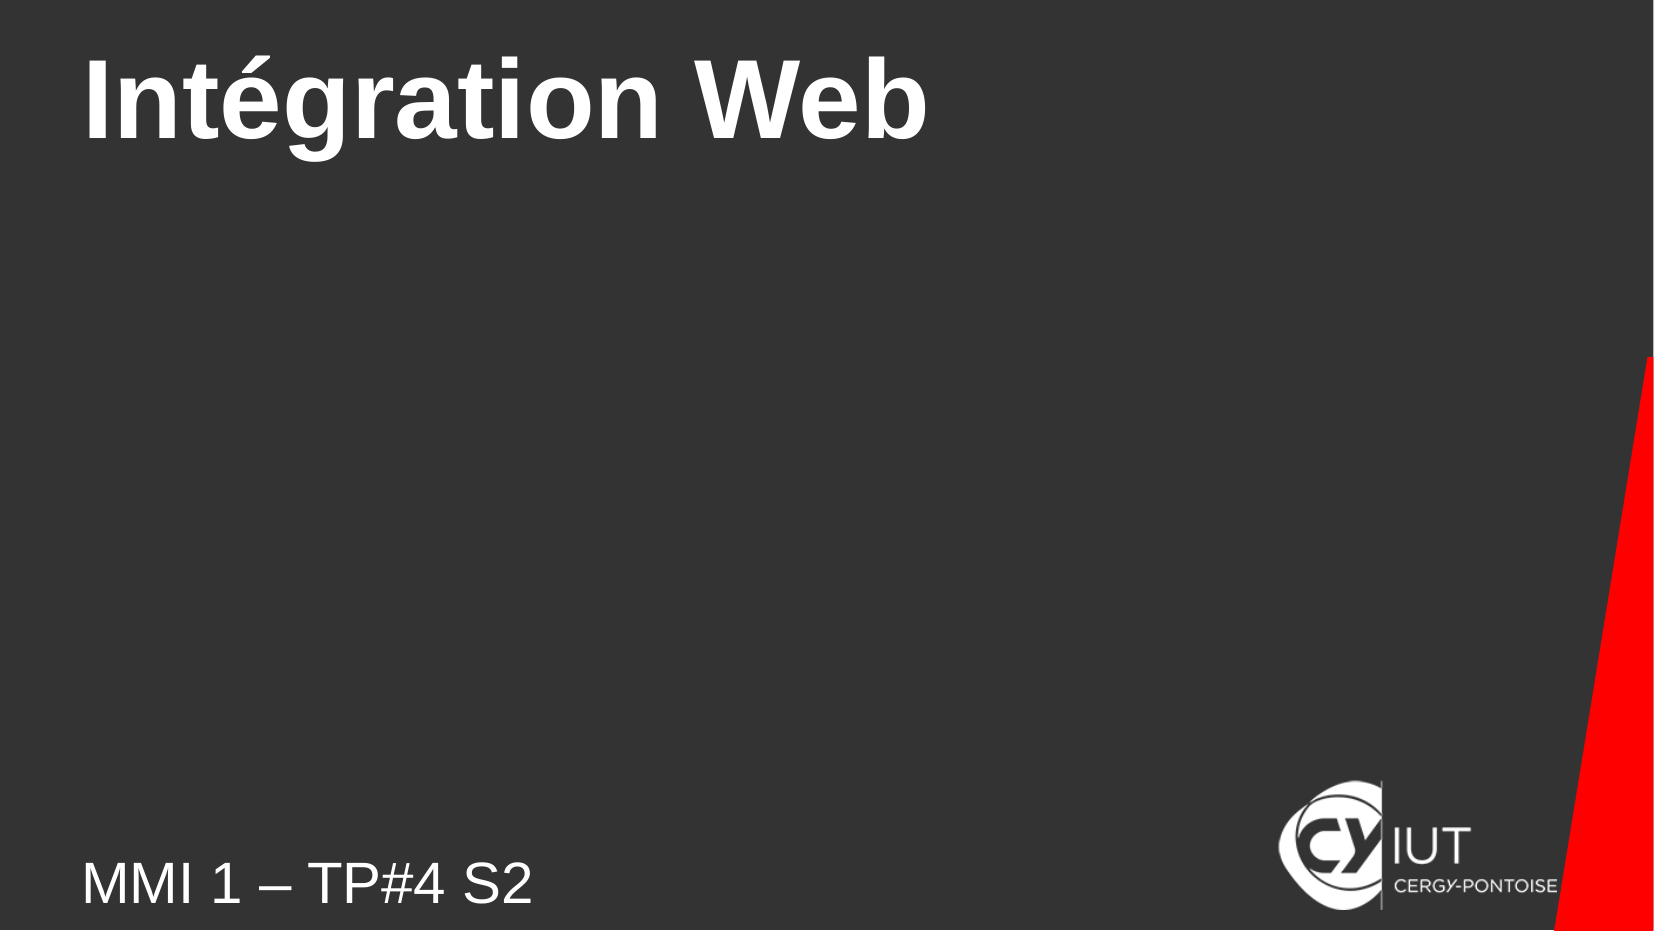

# Intégration Web
MMI 1 – TP#4 S2